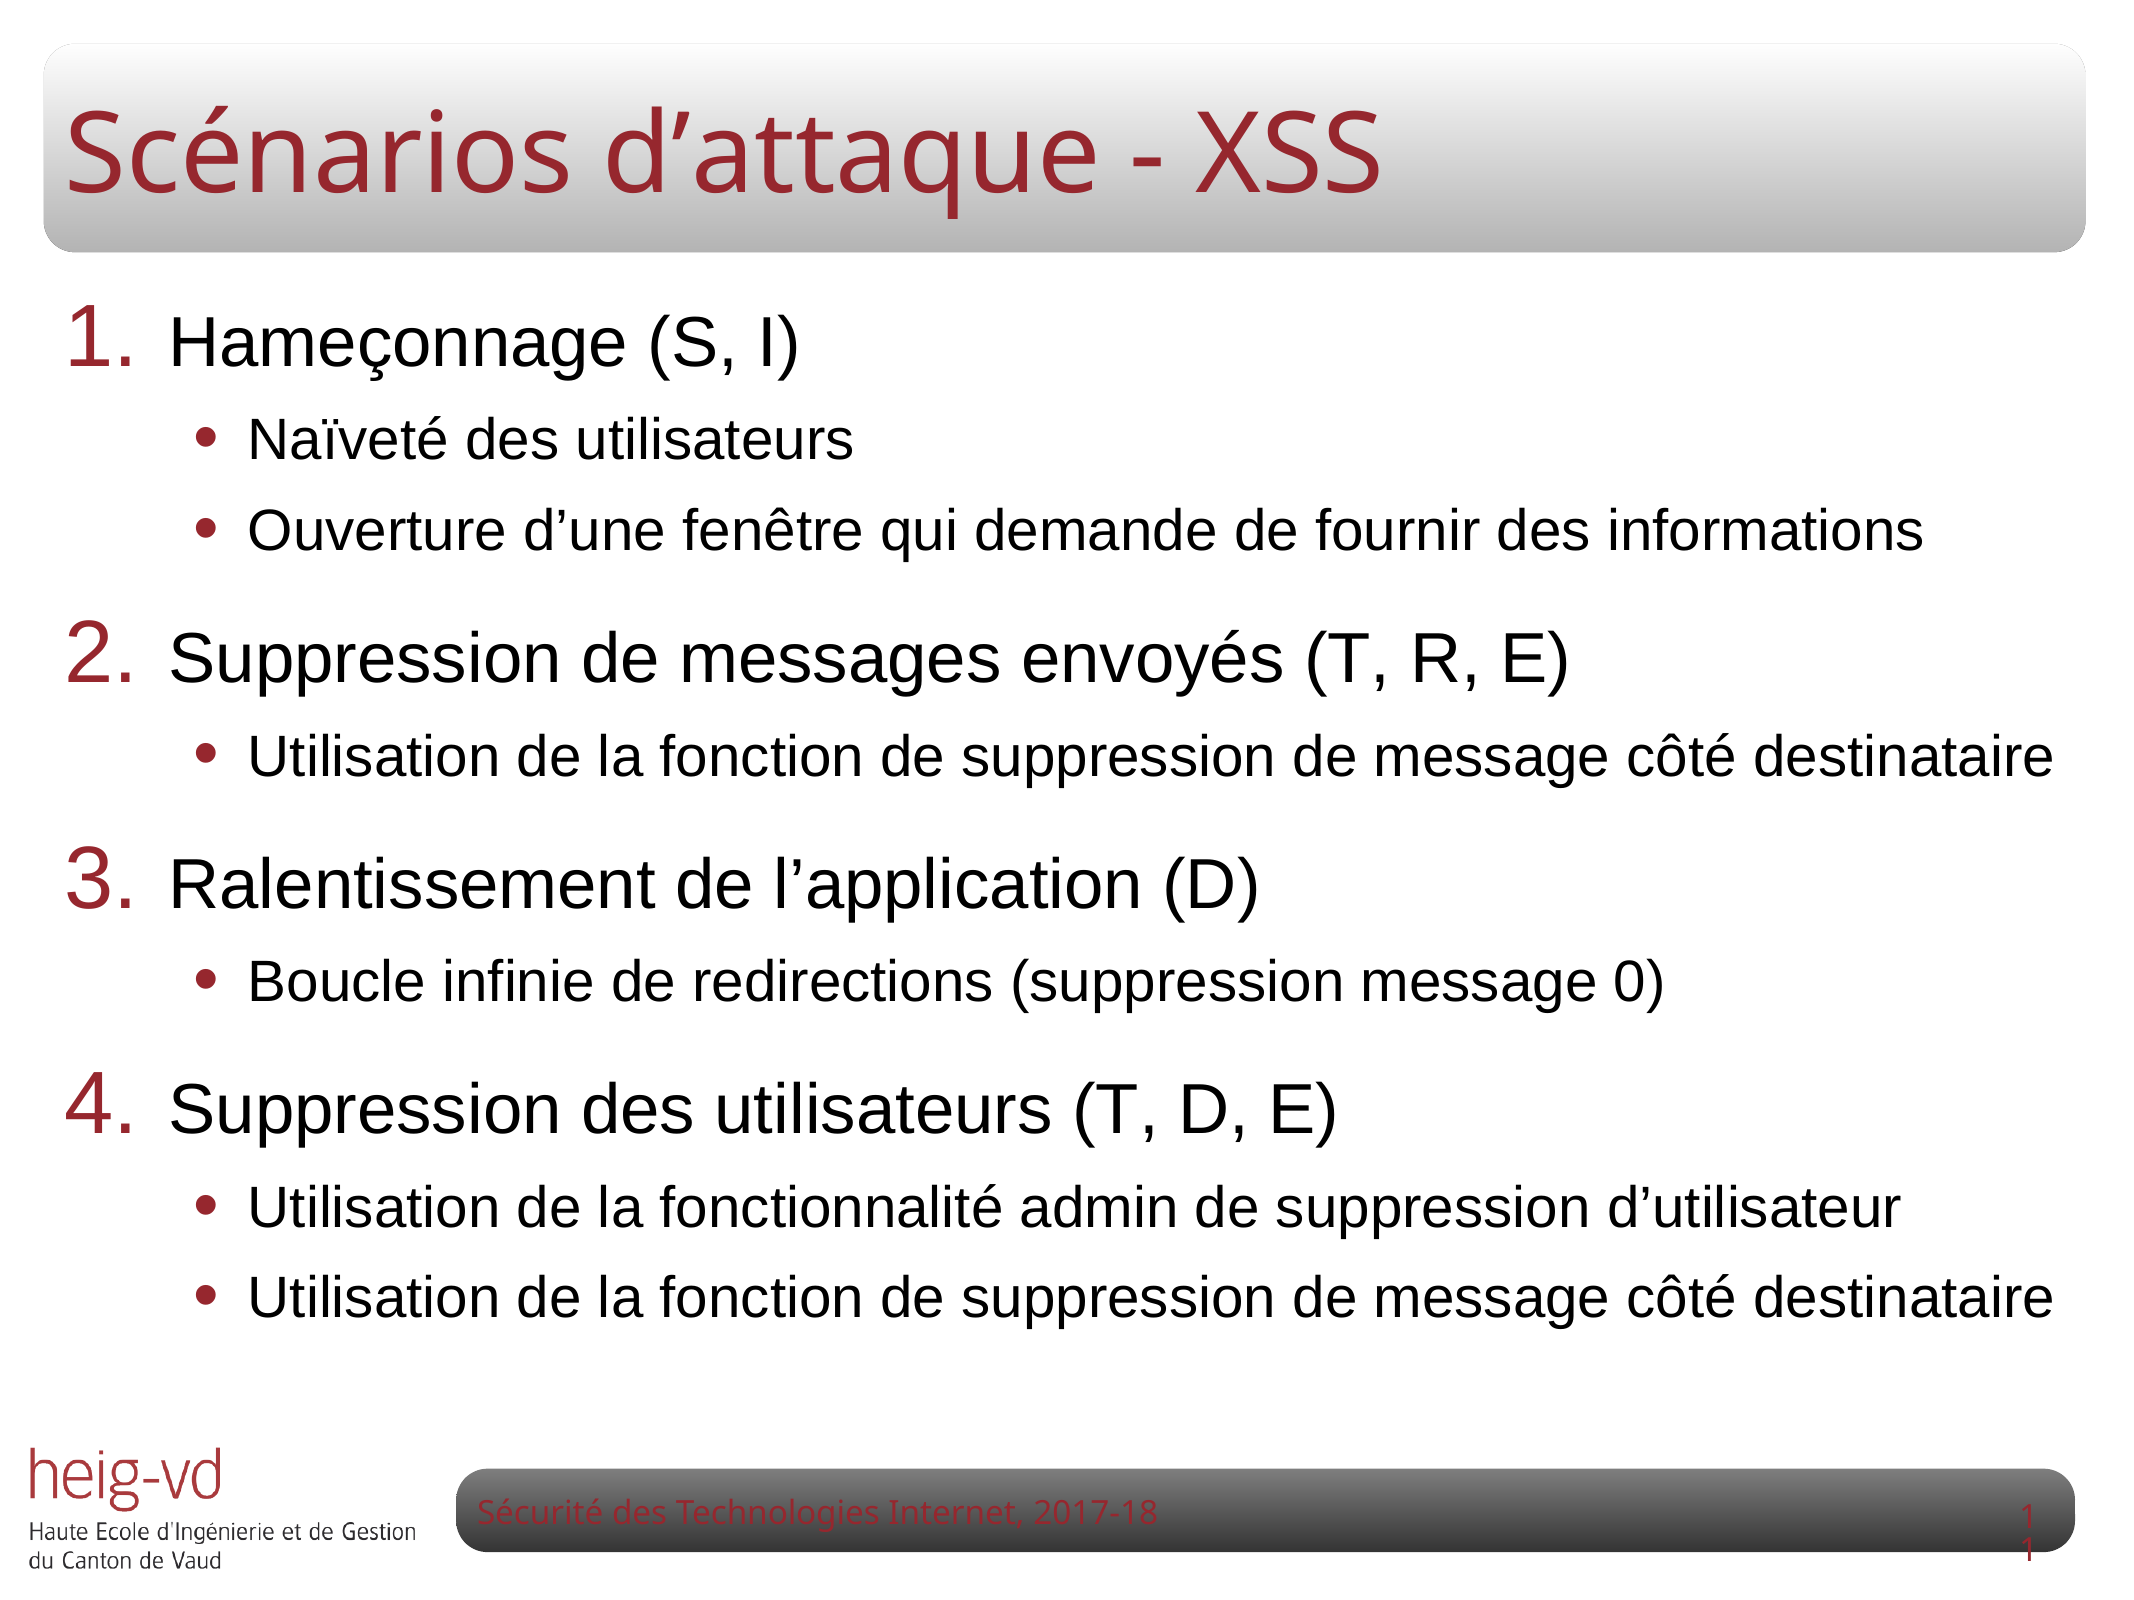

# Scénarios d’attaque - XSS
 Hameçonnage (S, I)
Naïveté des utilisateurs
Ouverture d’une fenêtre qui demande de fournir des informations
 Suppression de messages envoyés (T, R, E)
Utilisation de la fonction de suppression de message côté destinataire
 Ralentissement de l’application (D)
Boucle infinie de redirections (suppression message 0)
 Suppression des utilisateurs (T, D, E)
Utilisation de la fonctionnalité admin de suppression d’utilisateur
Utilisation de la fonction de suppression de message côté destinataire